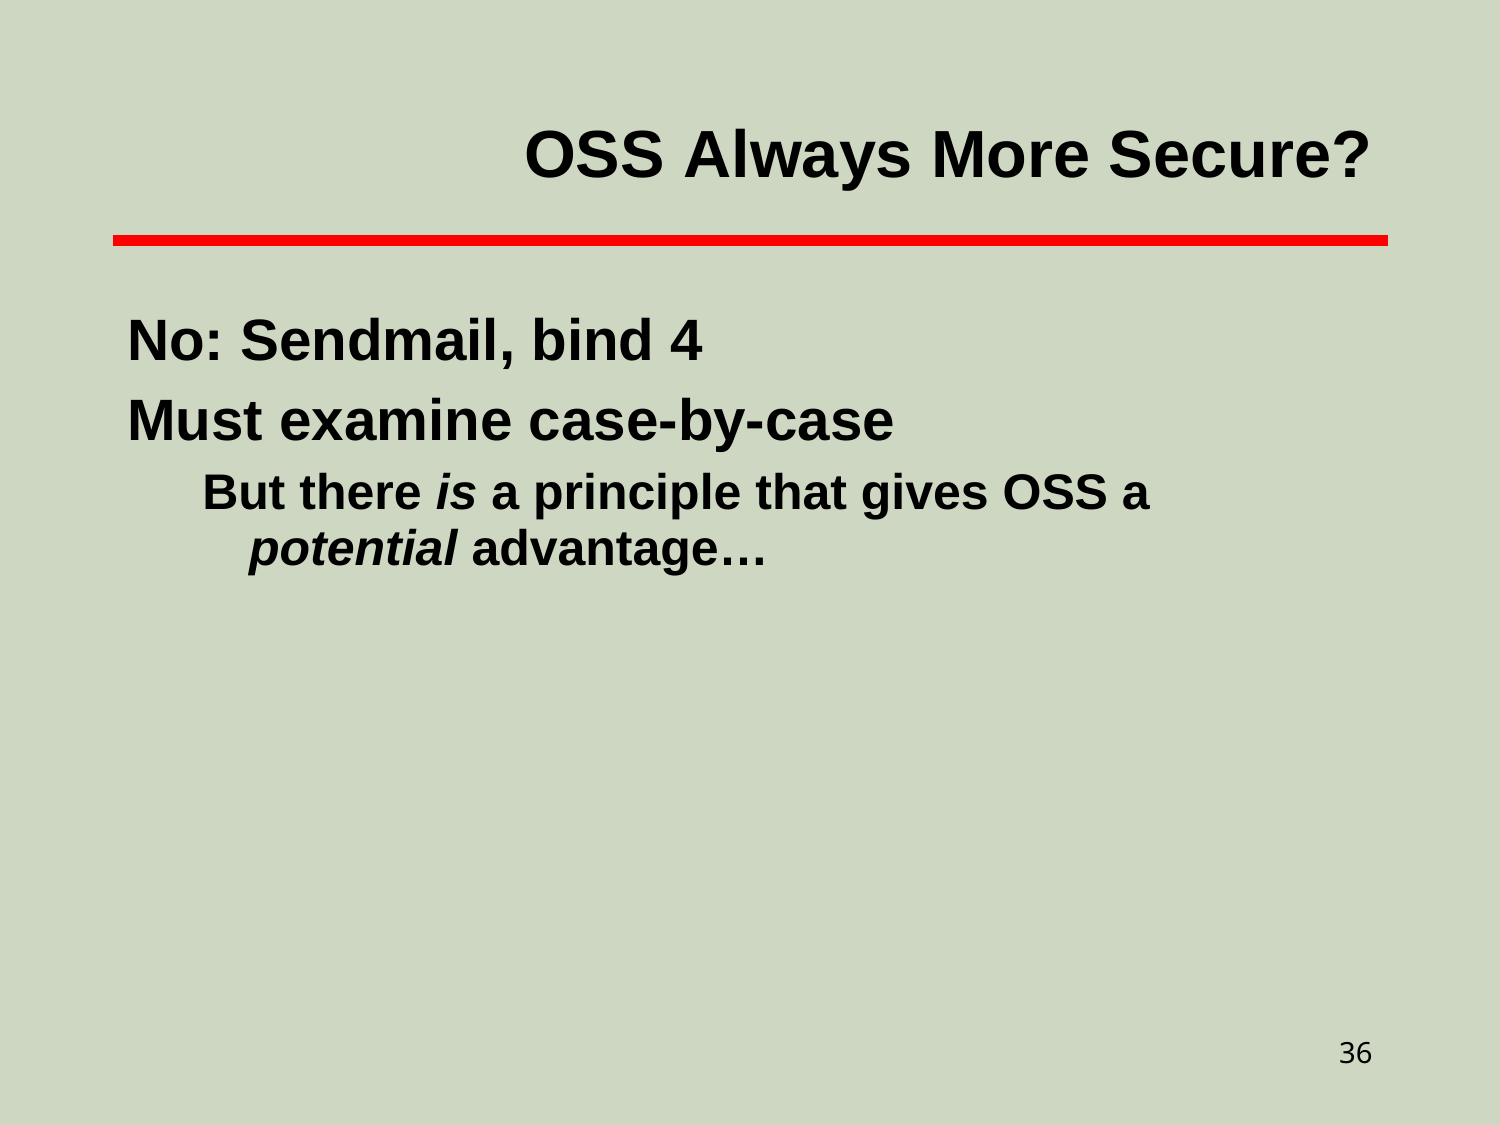

# OSS Always More Secure?
No: Sendmail, bind 4
Must examine case-by-case
But there is a principle that gives OSS a potential advantage…